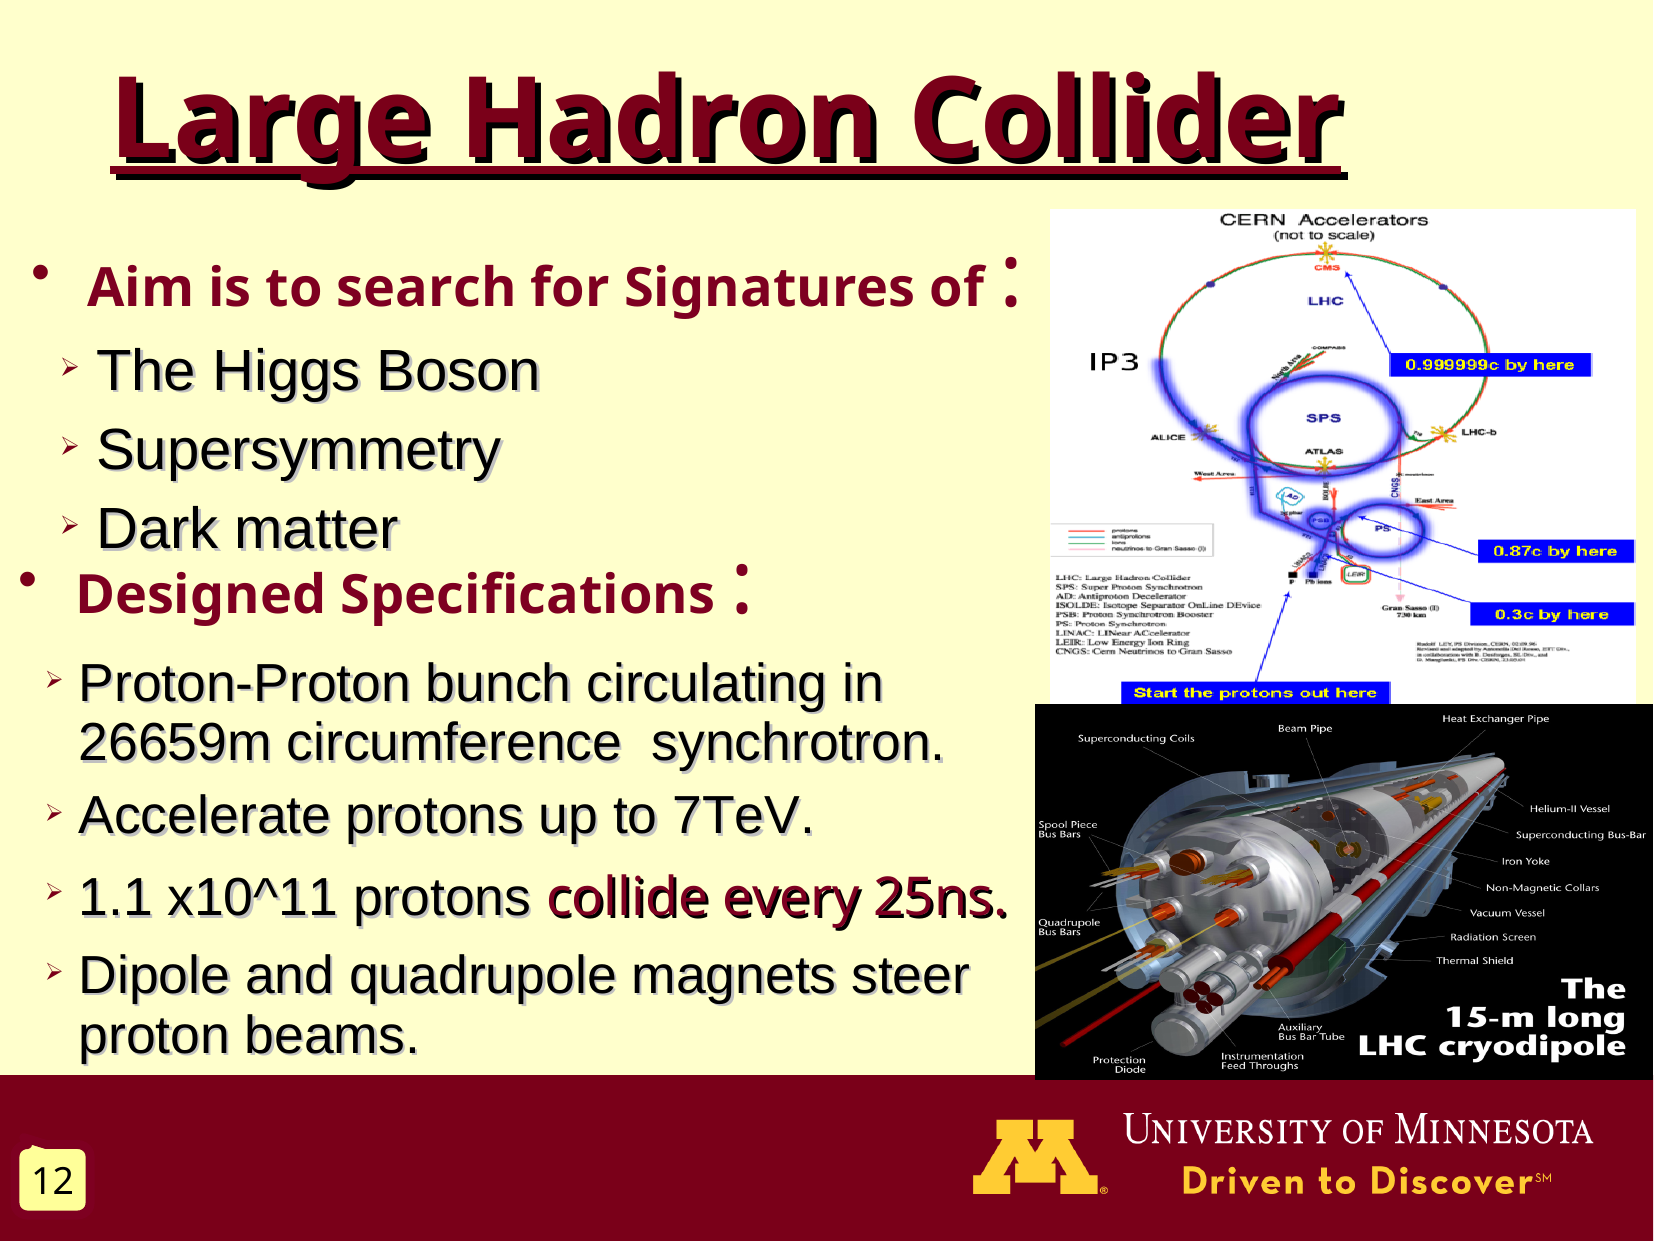

# Large Hadron Collider
Aim is to search for Signatures of :
The Higgs Boson
Supersymmetry
Dark matter
Designed Specifications :
Proton-Proton bunch circulating in 26659m circumference synchrotron.
Accelerate protons up to 7TeV.
1.1 x10^11 protons collide every 25ns.
Dipole and quadrupole magnets steer proton beams.
12